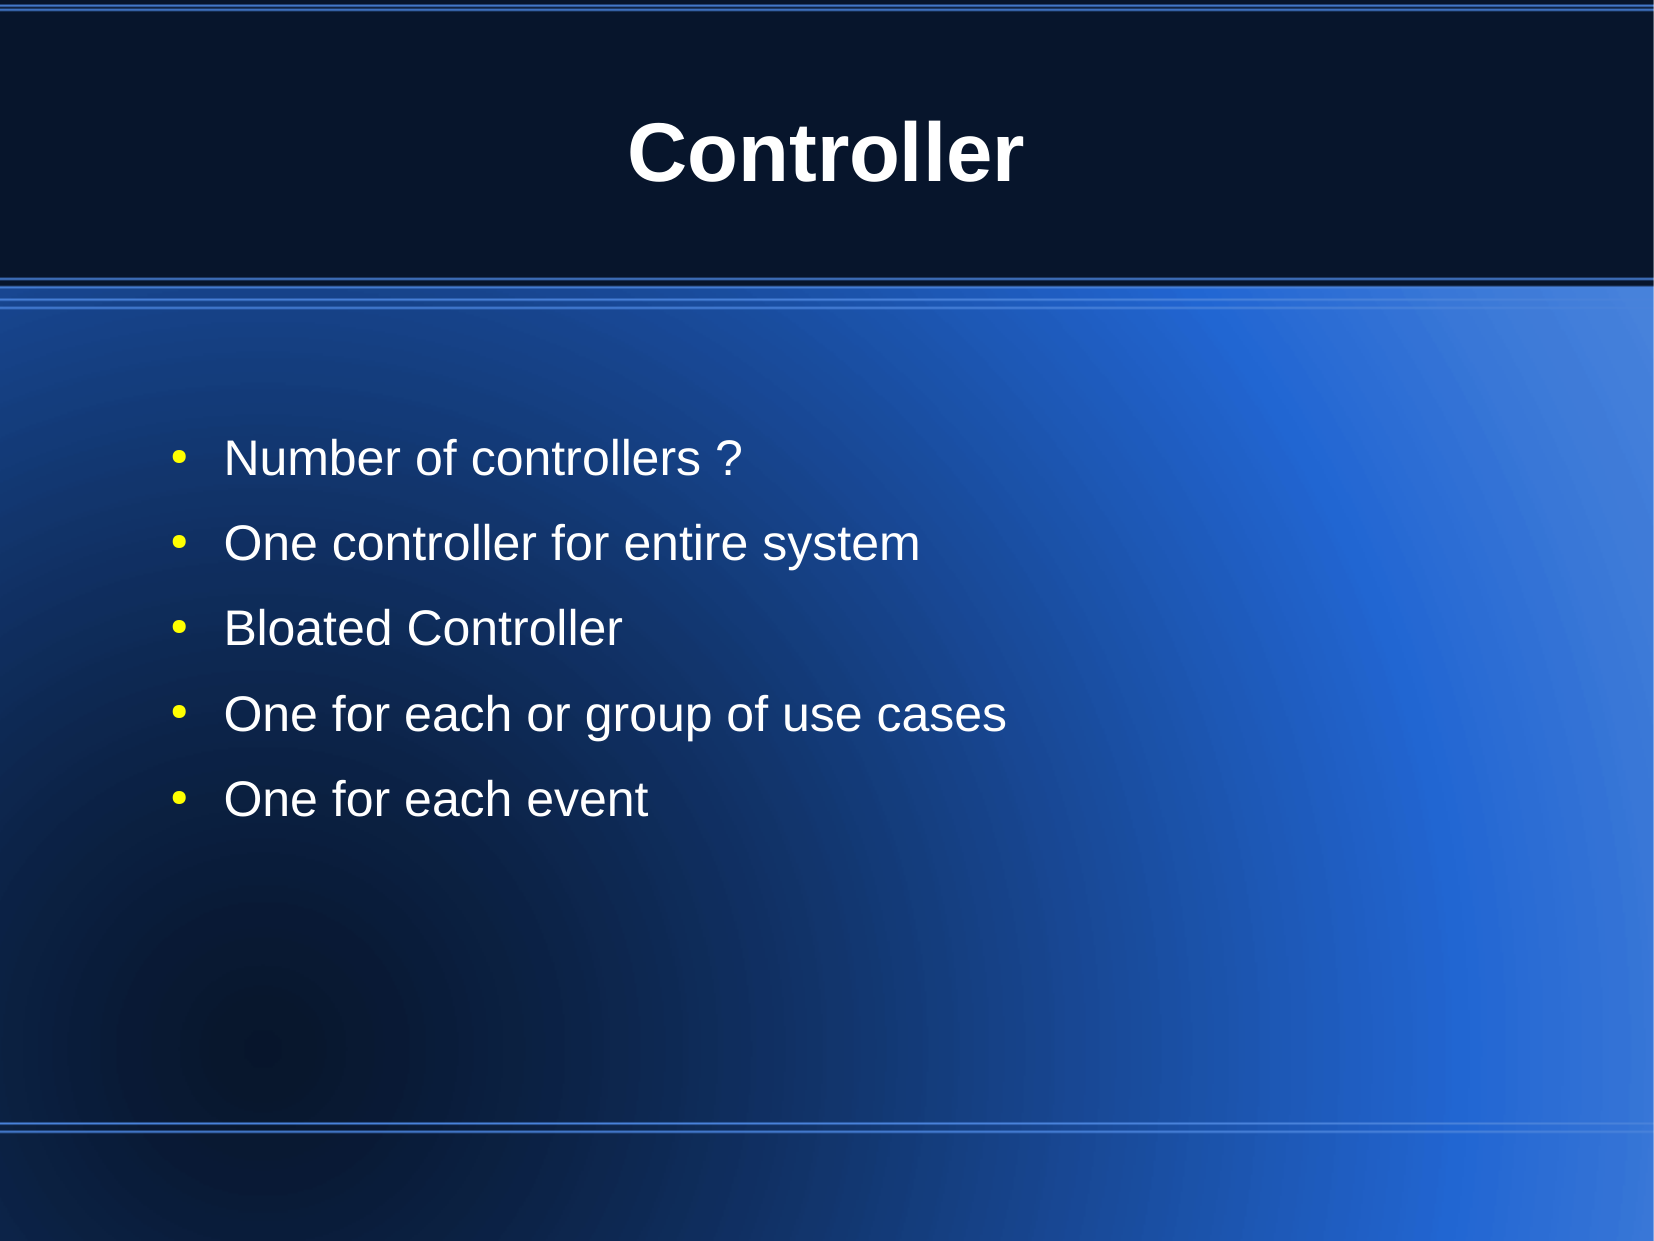

# Controller
Number of controllers ?
One controller for entire system
Bloated Controller
One for each or group of use cases
One for each event